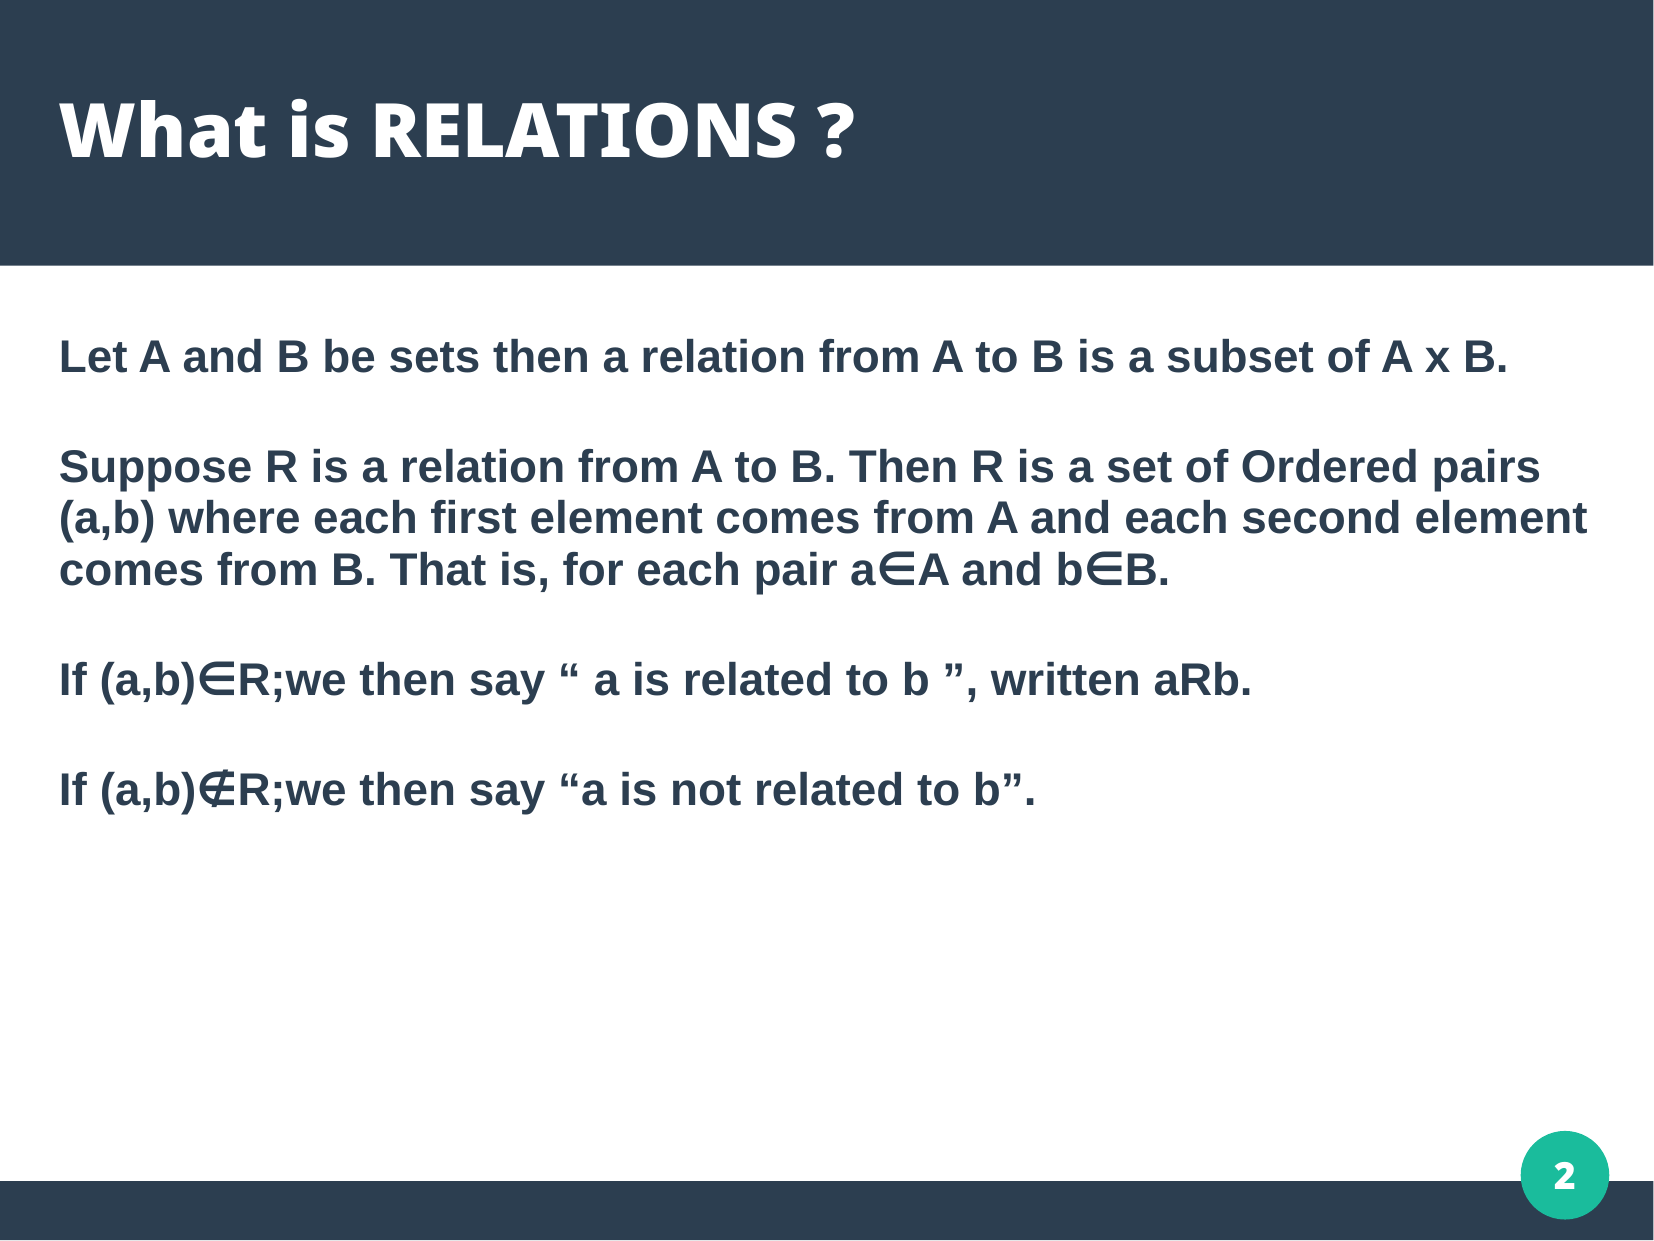

# What is RELATIONS ?
Let A and B be sets then a relation from A to B is a subset of A x B.
Suppose R is a relation from A to B. Then R is a set of Ordered pairs (a,b) where each first element comes from A and each second element comes from B. That is, for each pair a∈A and b∈B.
If (a,b)∈R;we then say “ a is related to b ”, written aRb.
If (a,b)∉R;we then say “a is not related to b”.
2